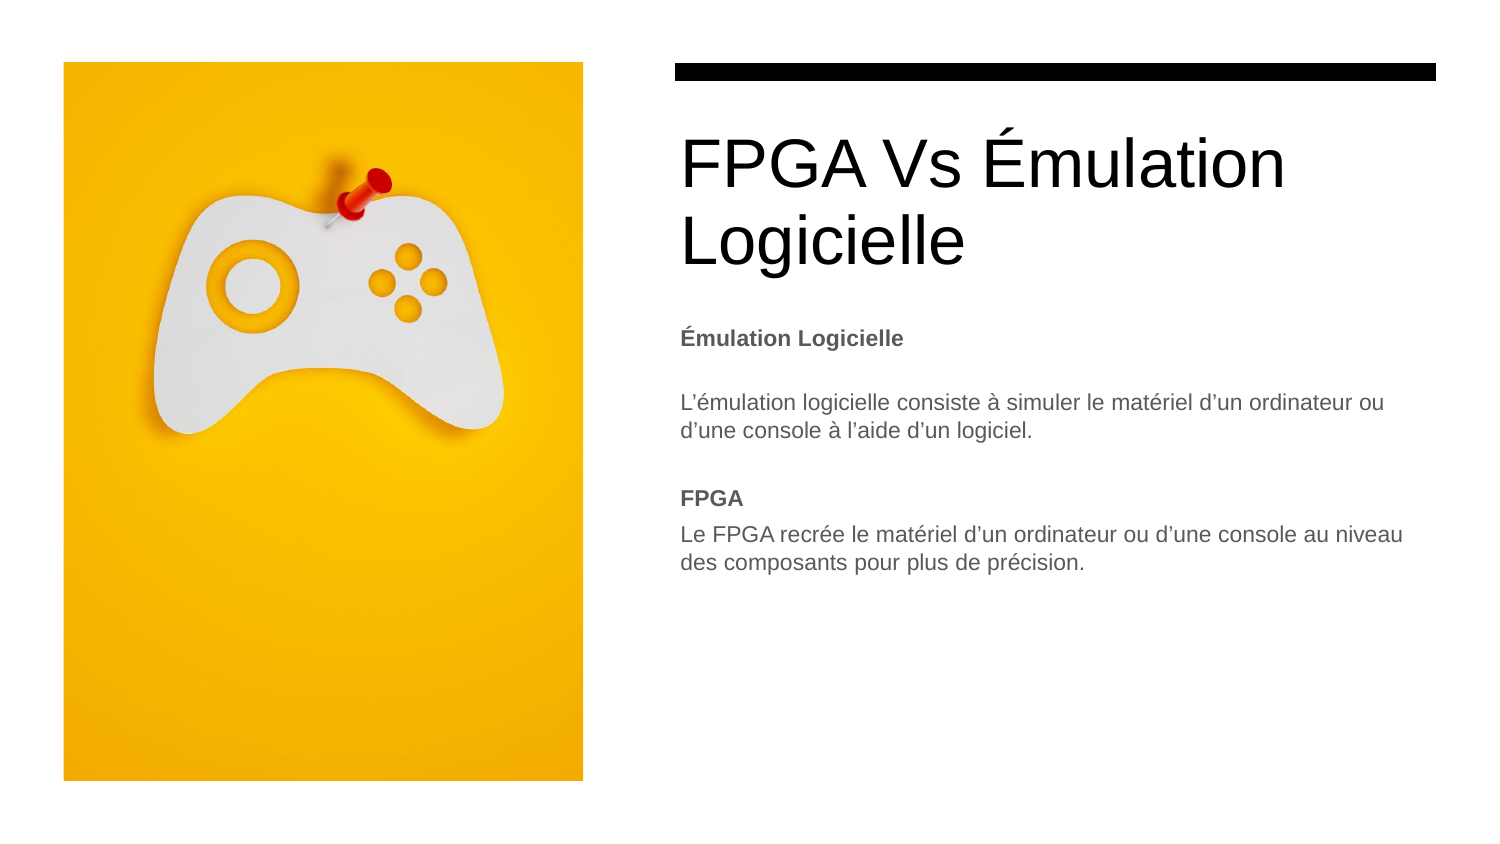

# FPGA Vs Émulation Logicielle
Émulation Logicielle
L’émulation logicielle consiste à simuler le matériel d’un ordinateur ou d’une console à l’aide d’un logiciel.
FPGA
Le FPGA recrée le matériel d’un ordinateur ou d’une console au niveau des composants pour plus de précision.